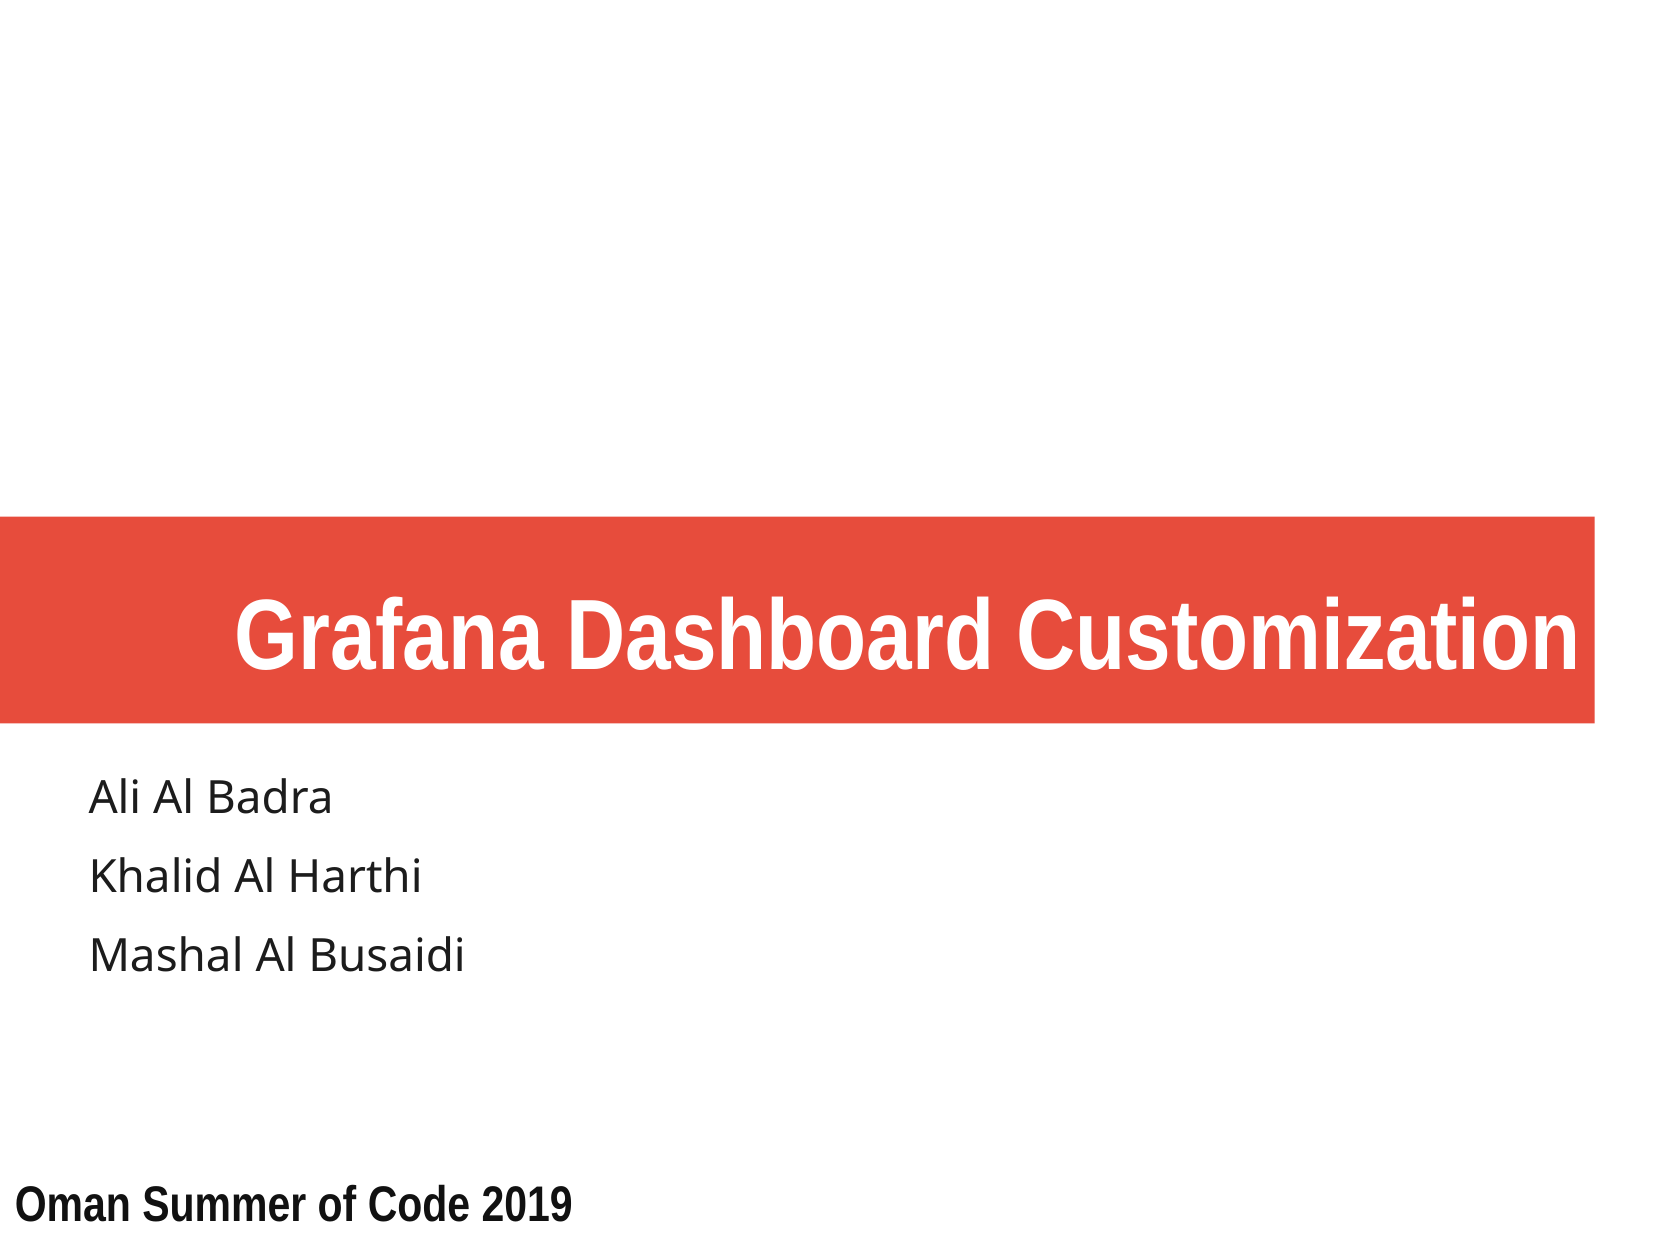

# Grafana Dashboard Customization
Ali Al Badra
Khalid Al Harthi
Mashal Al Busaidi
Oman Summer of Code 2019